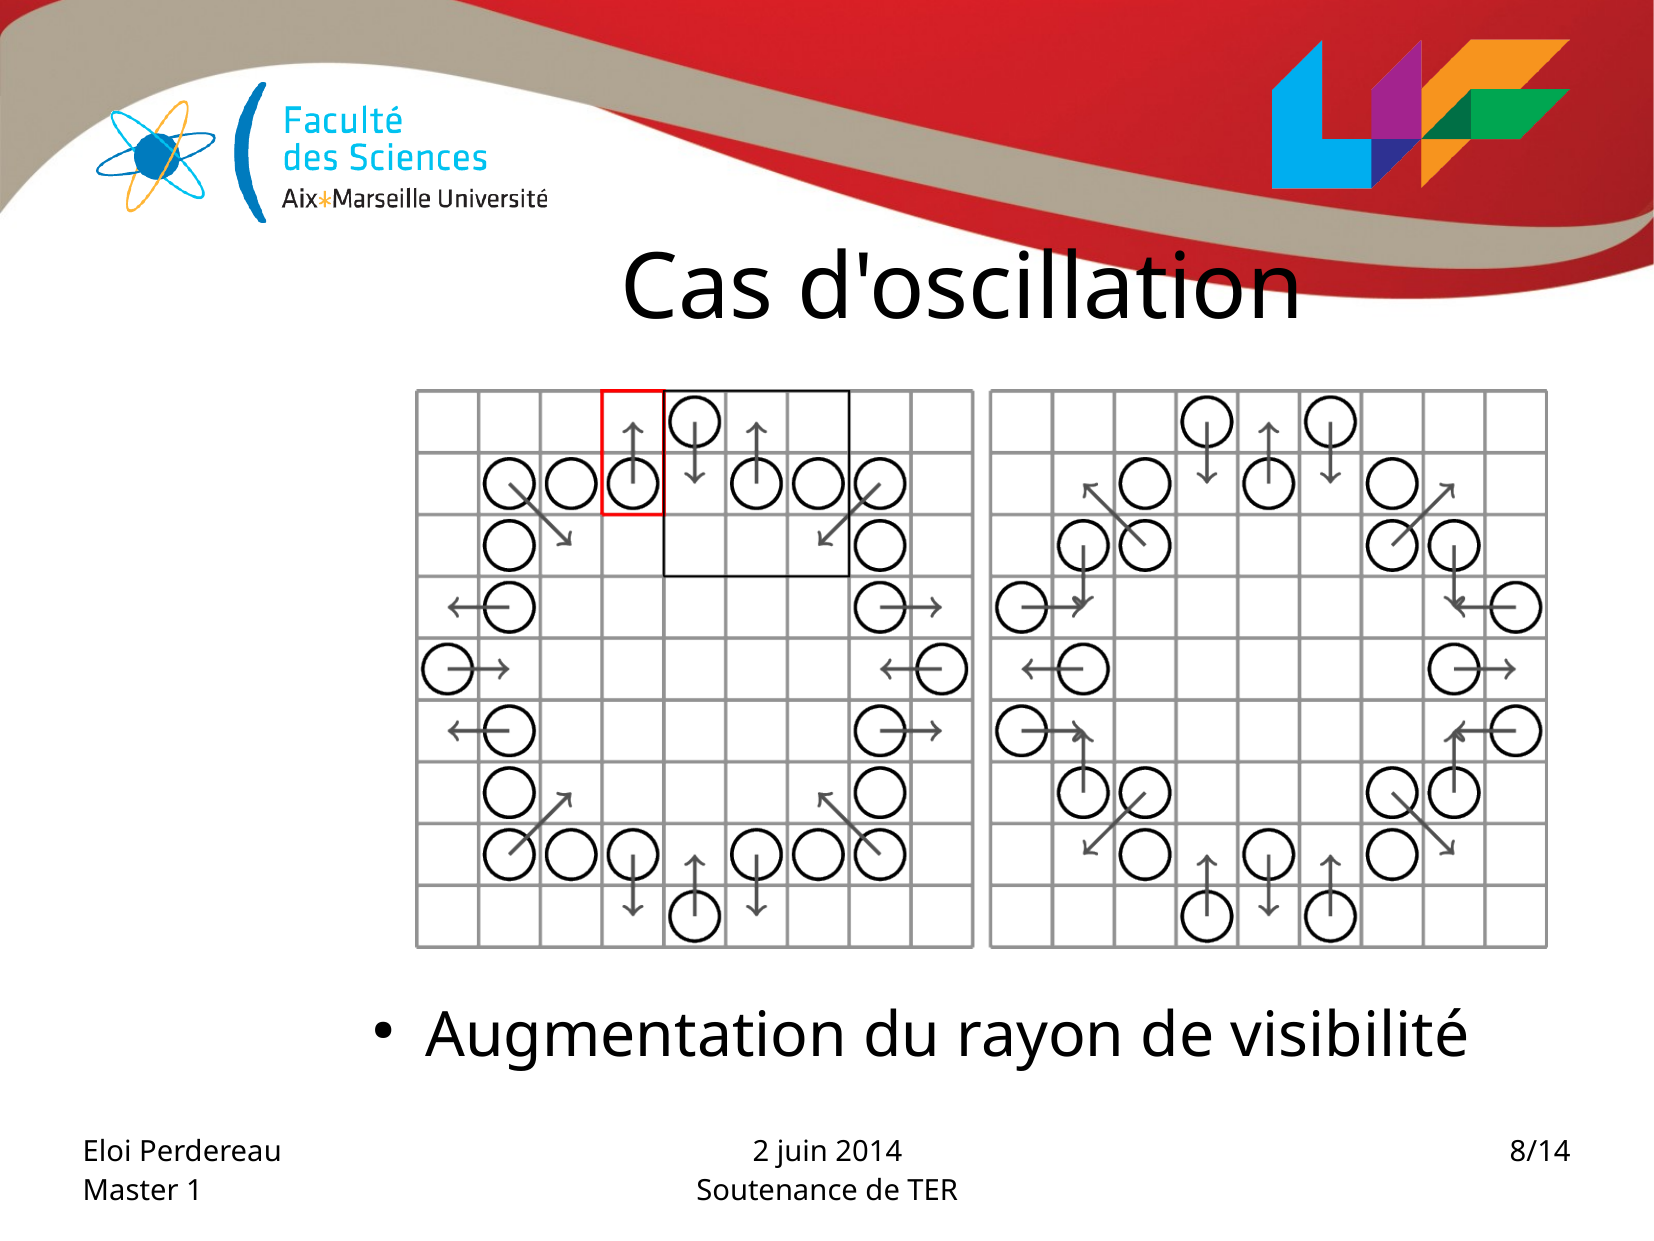

# Cas d'oscillation
Augmentation du rayon de visibilité
8